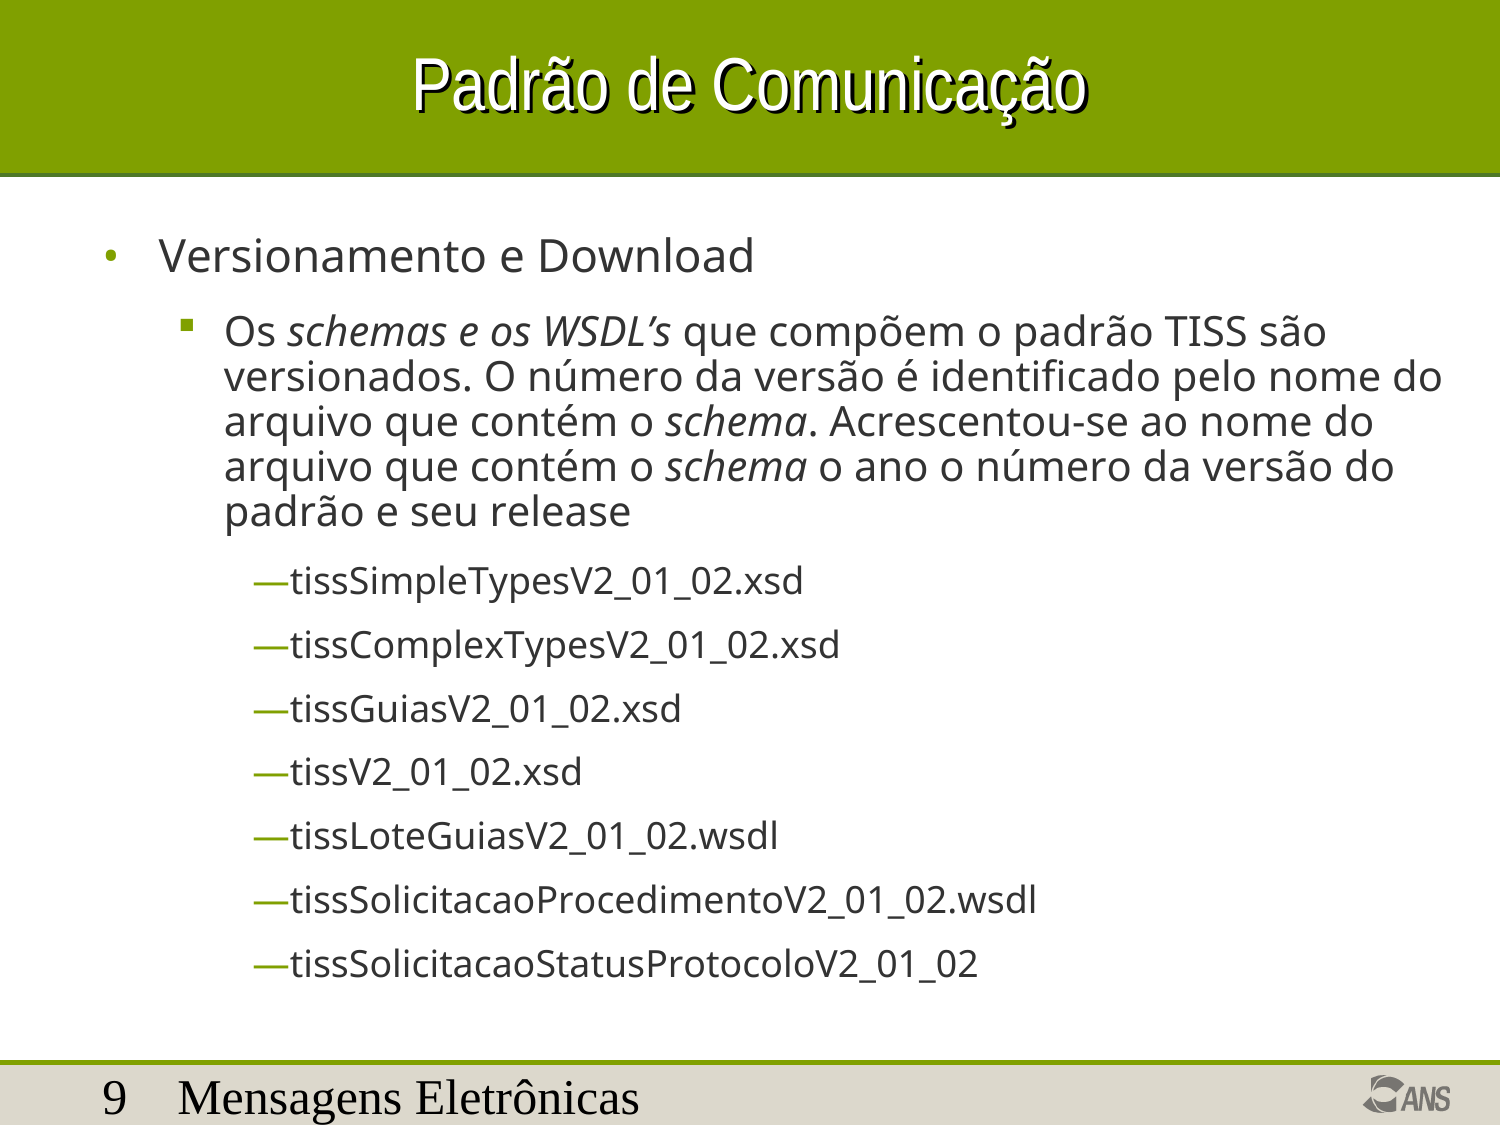

# Padrão de Comunicação
Versionamento e Download
Os schemas e os WSDL’s que compõem o padrão TISS são versionados. O número da versão é identificado pelo nome do arquivo que contém o schema. Acrescentou-se ao nome do arquivo que contém o schema o ano o número da versão do padrão e seu release
tissSimpleTypesV2_01_02.xsd
tissComplexTypesV2_01_02.xsd
tissGuiasV2_01_02.xsd
tissV2_01_02.xsd
tissLoteGuiasV2_01_02.wsdl
tissSolicitacaoProcedimentoV2_01_02.wsdl
tissSolicitacaoStatusProtocoloV2_01_02
9
Mensagens Eletrônicas